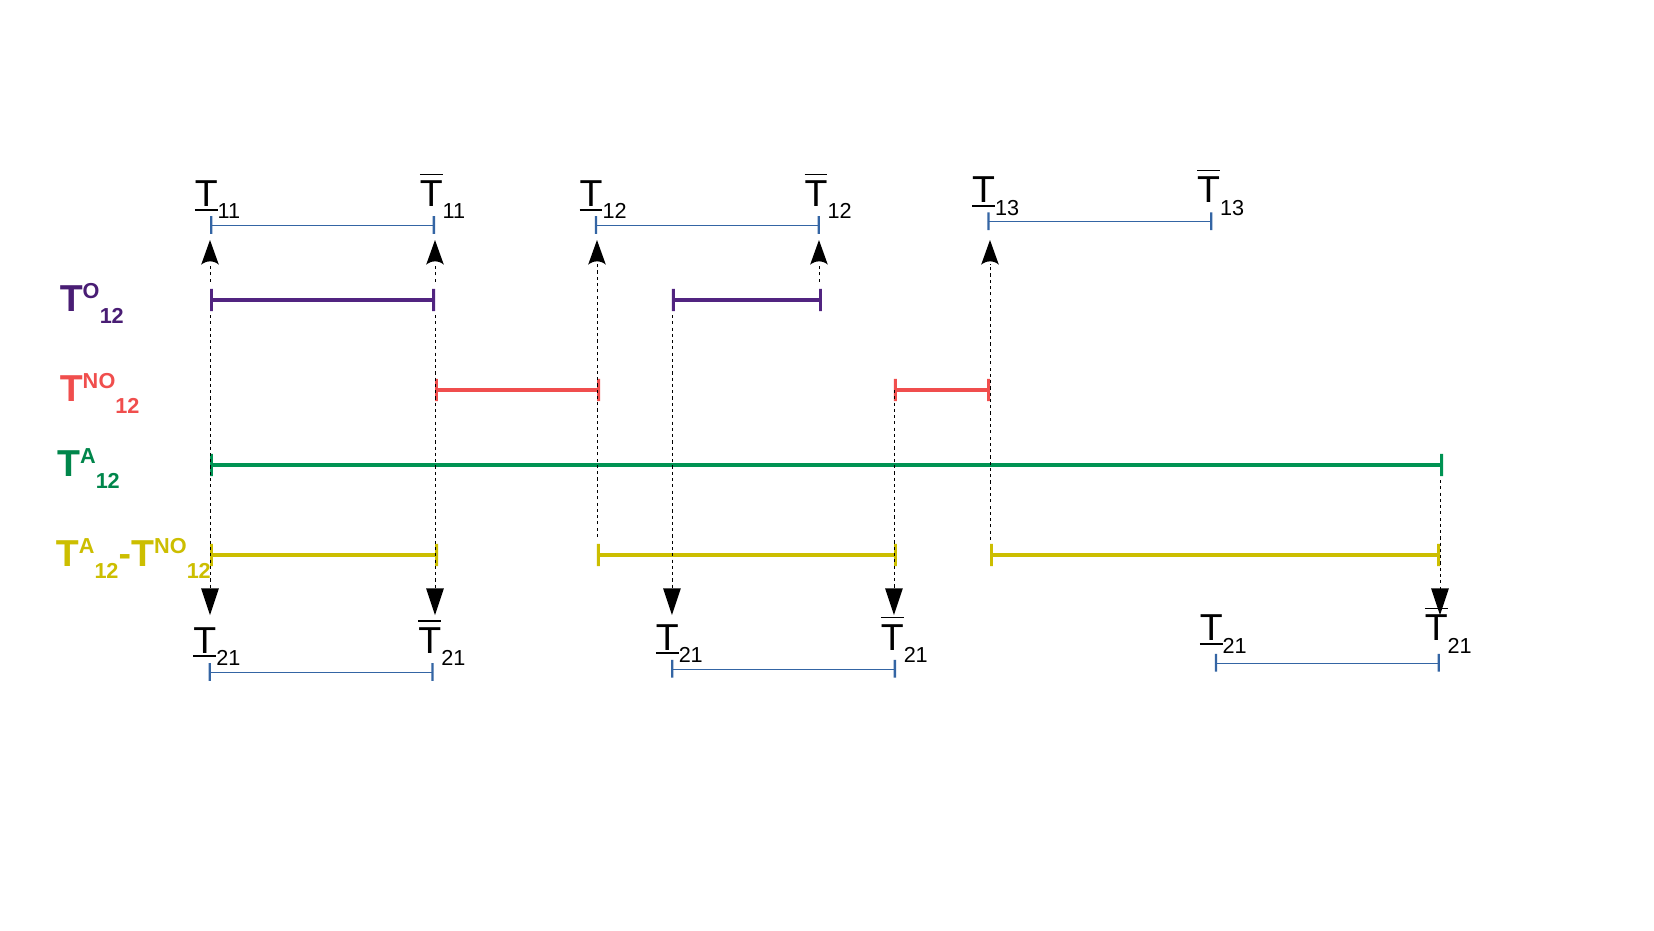

T13
T13
T11
T11
T12
T12
TO12
TNO12
TA12
TA12-TNO12
T21
T21
T21
T21
T21
T21